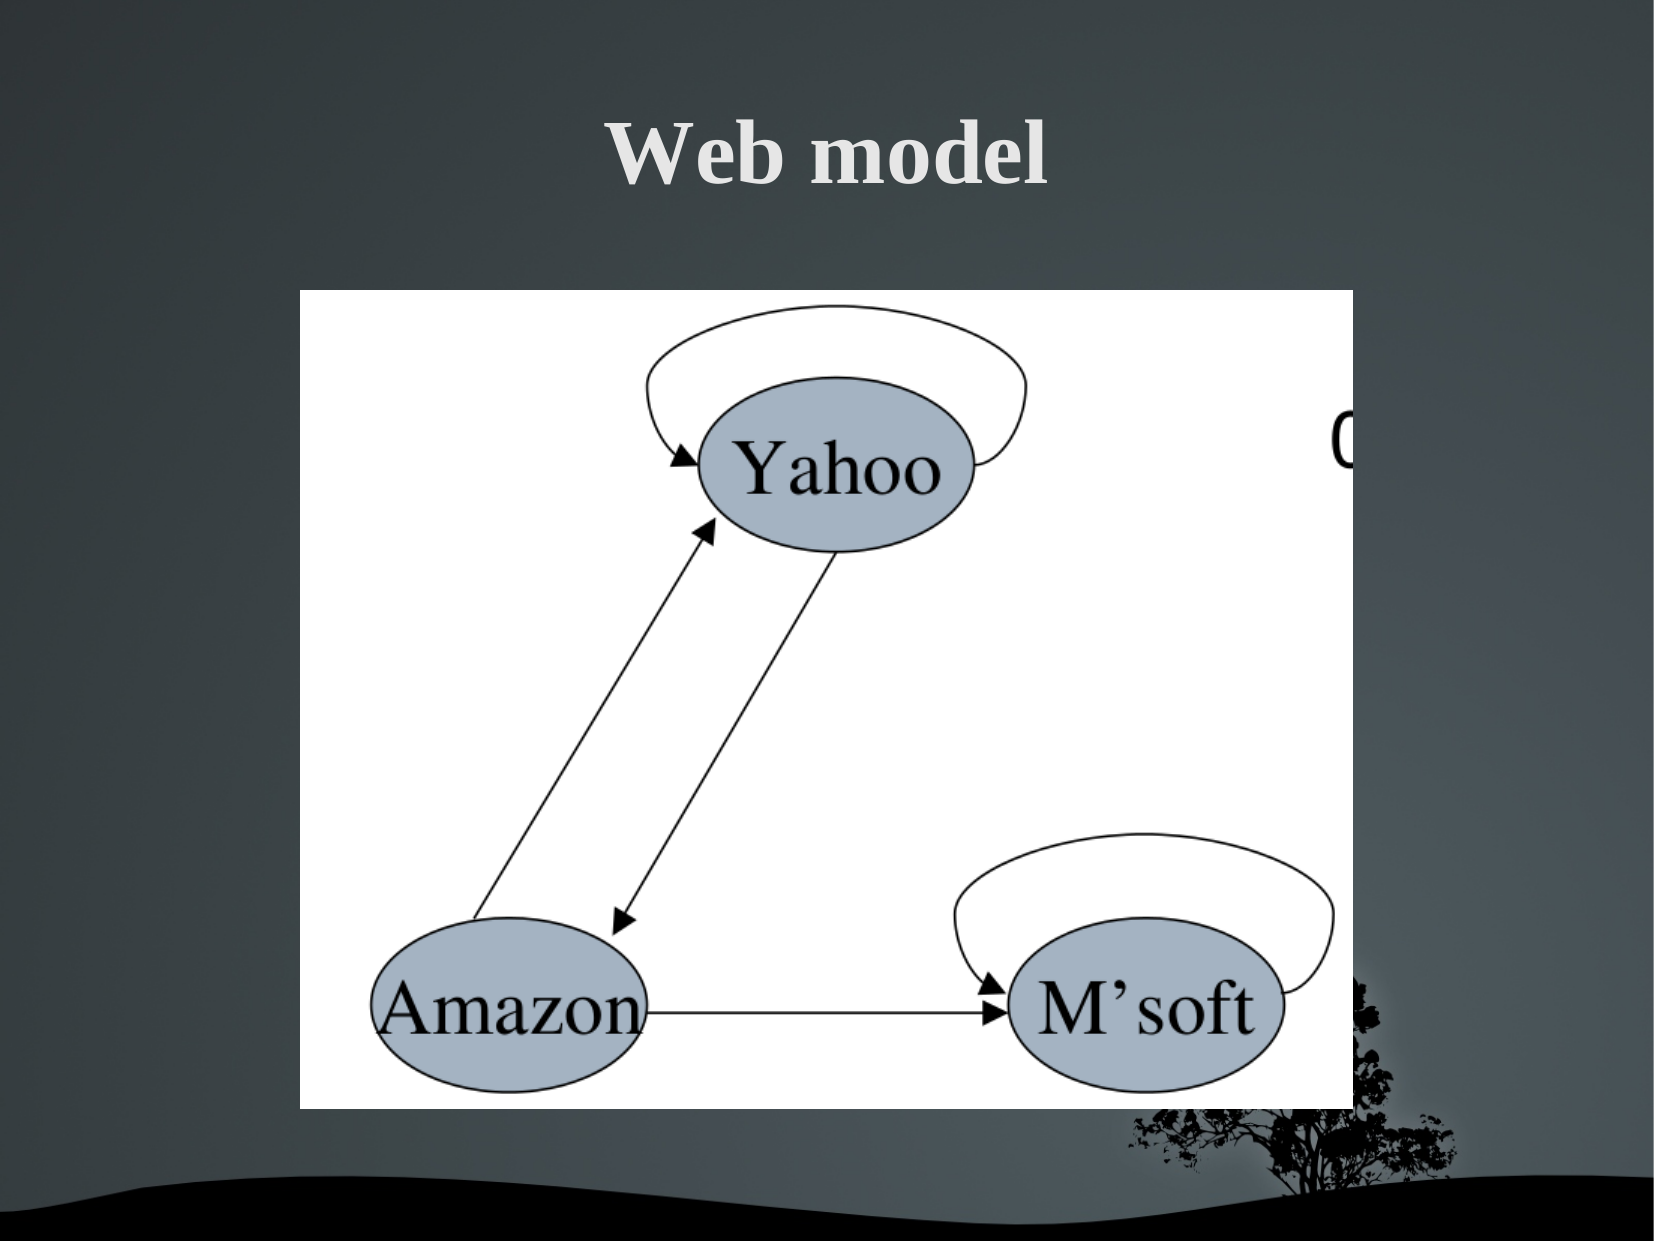

# Web model
3
0 0 0 1
1 0 1 2
2 2